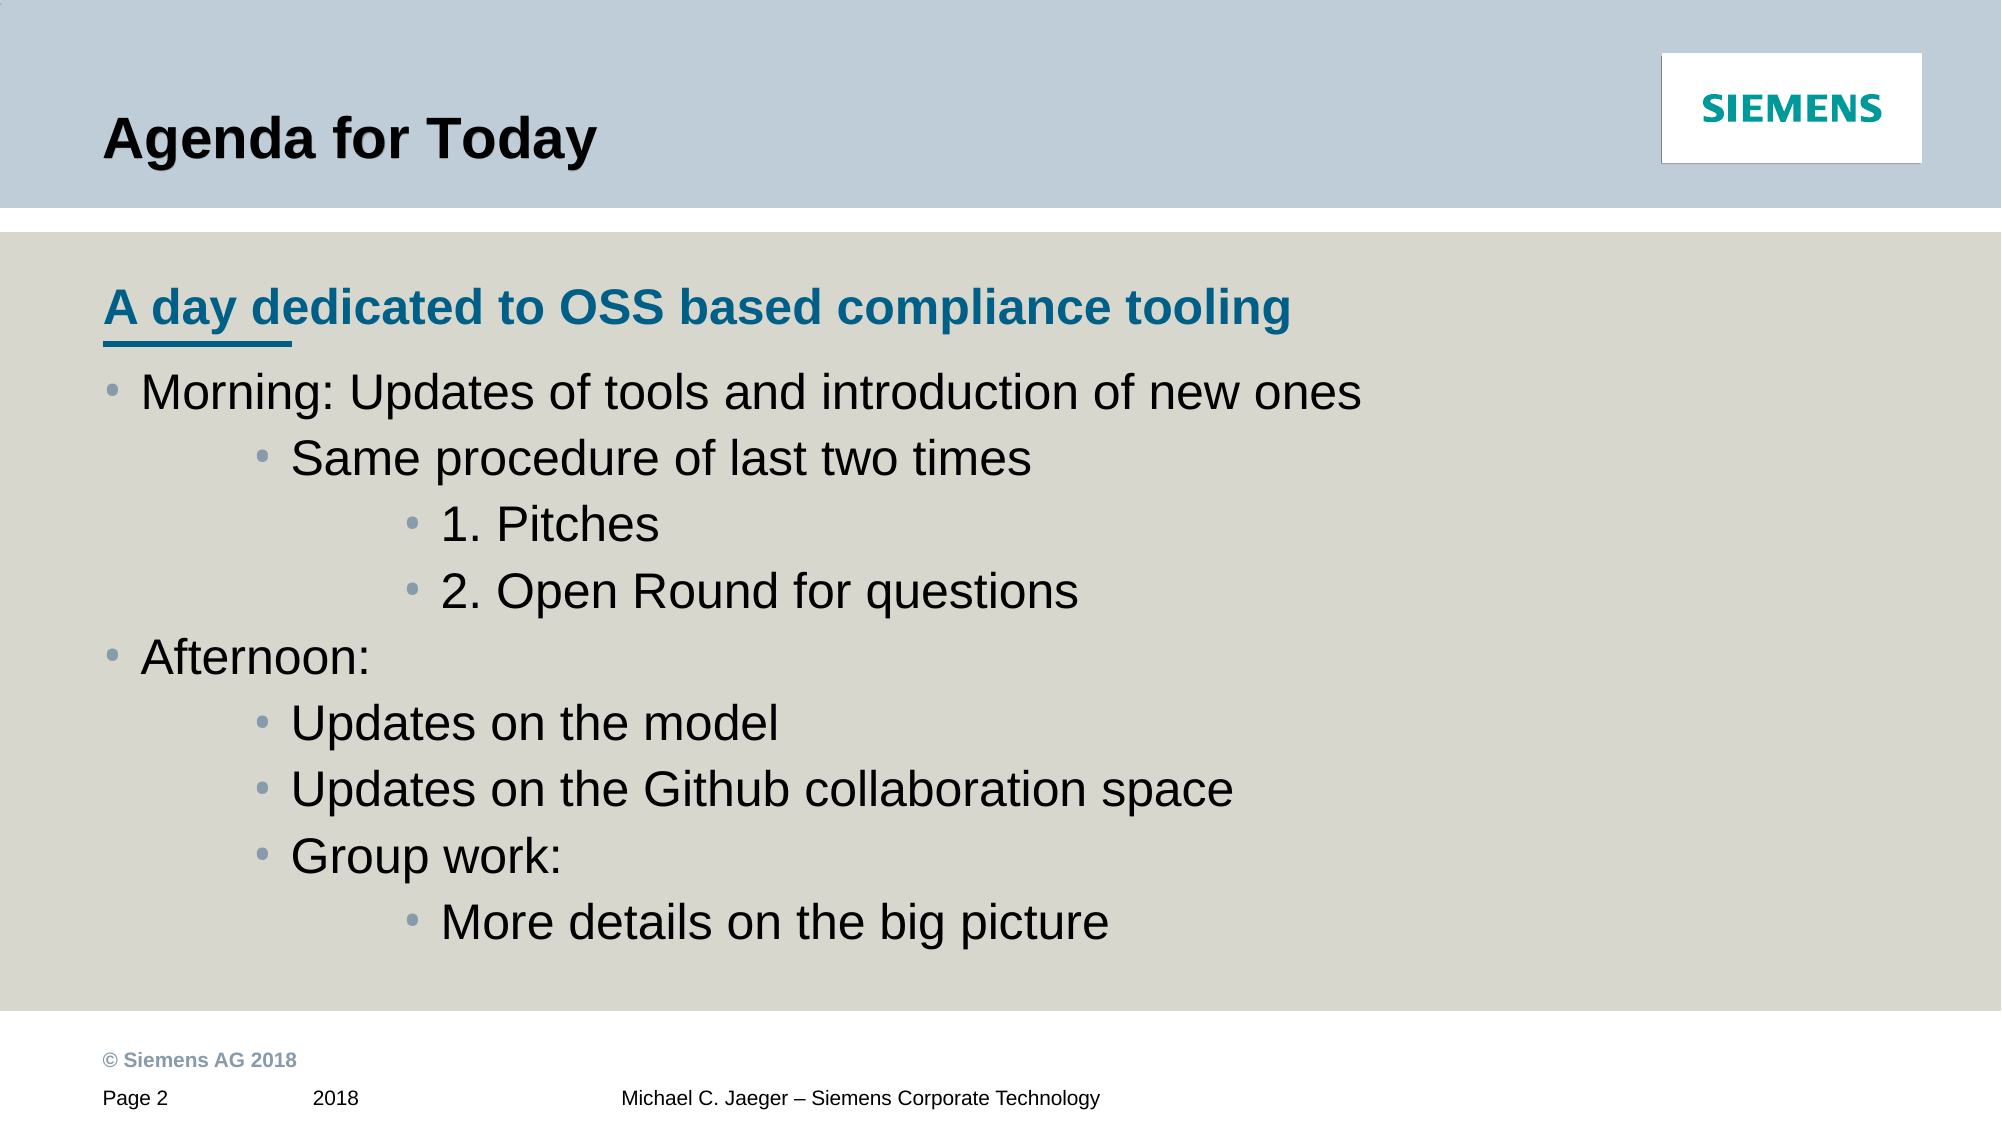

# Agenda for Today
A day dedicated to OSS based compliance tooling
Morning: Updates of tools and introduction of new ones
Same procedure of last two times
1. Pitches
2. Open Round for questions
Afternoon:
Updates on the model
Updates on the Github collaboration space
Group work:
More details on the big picture